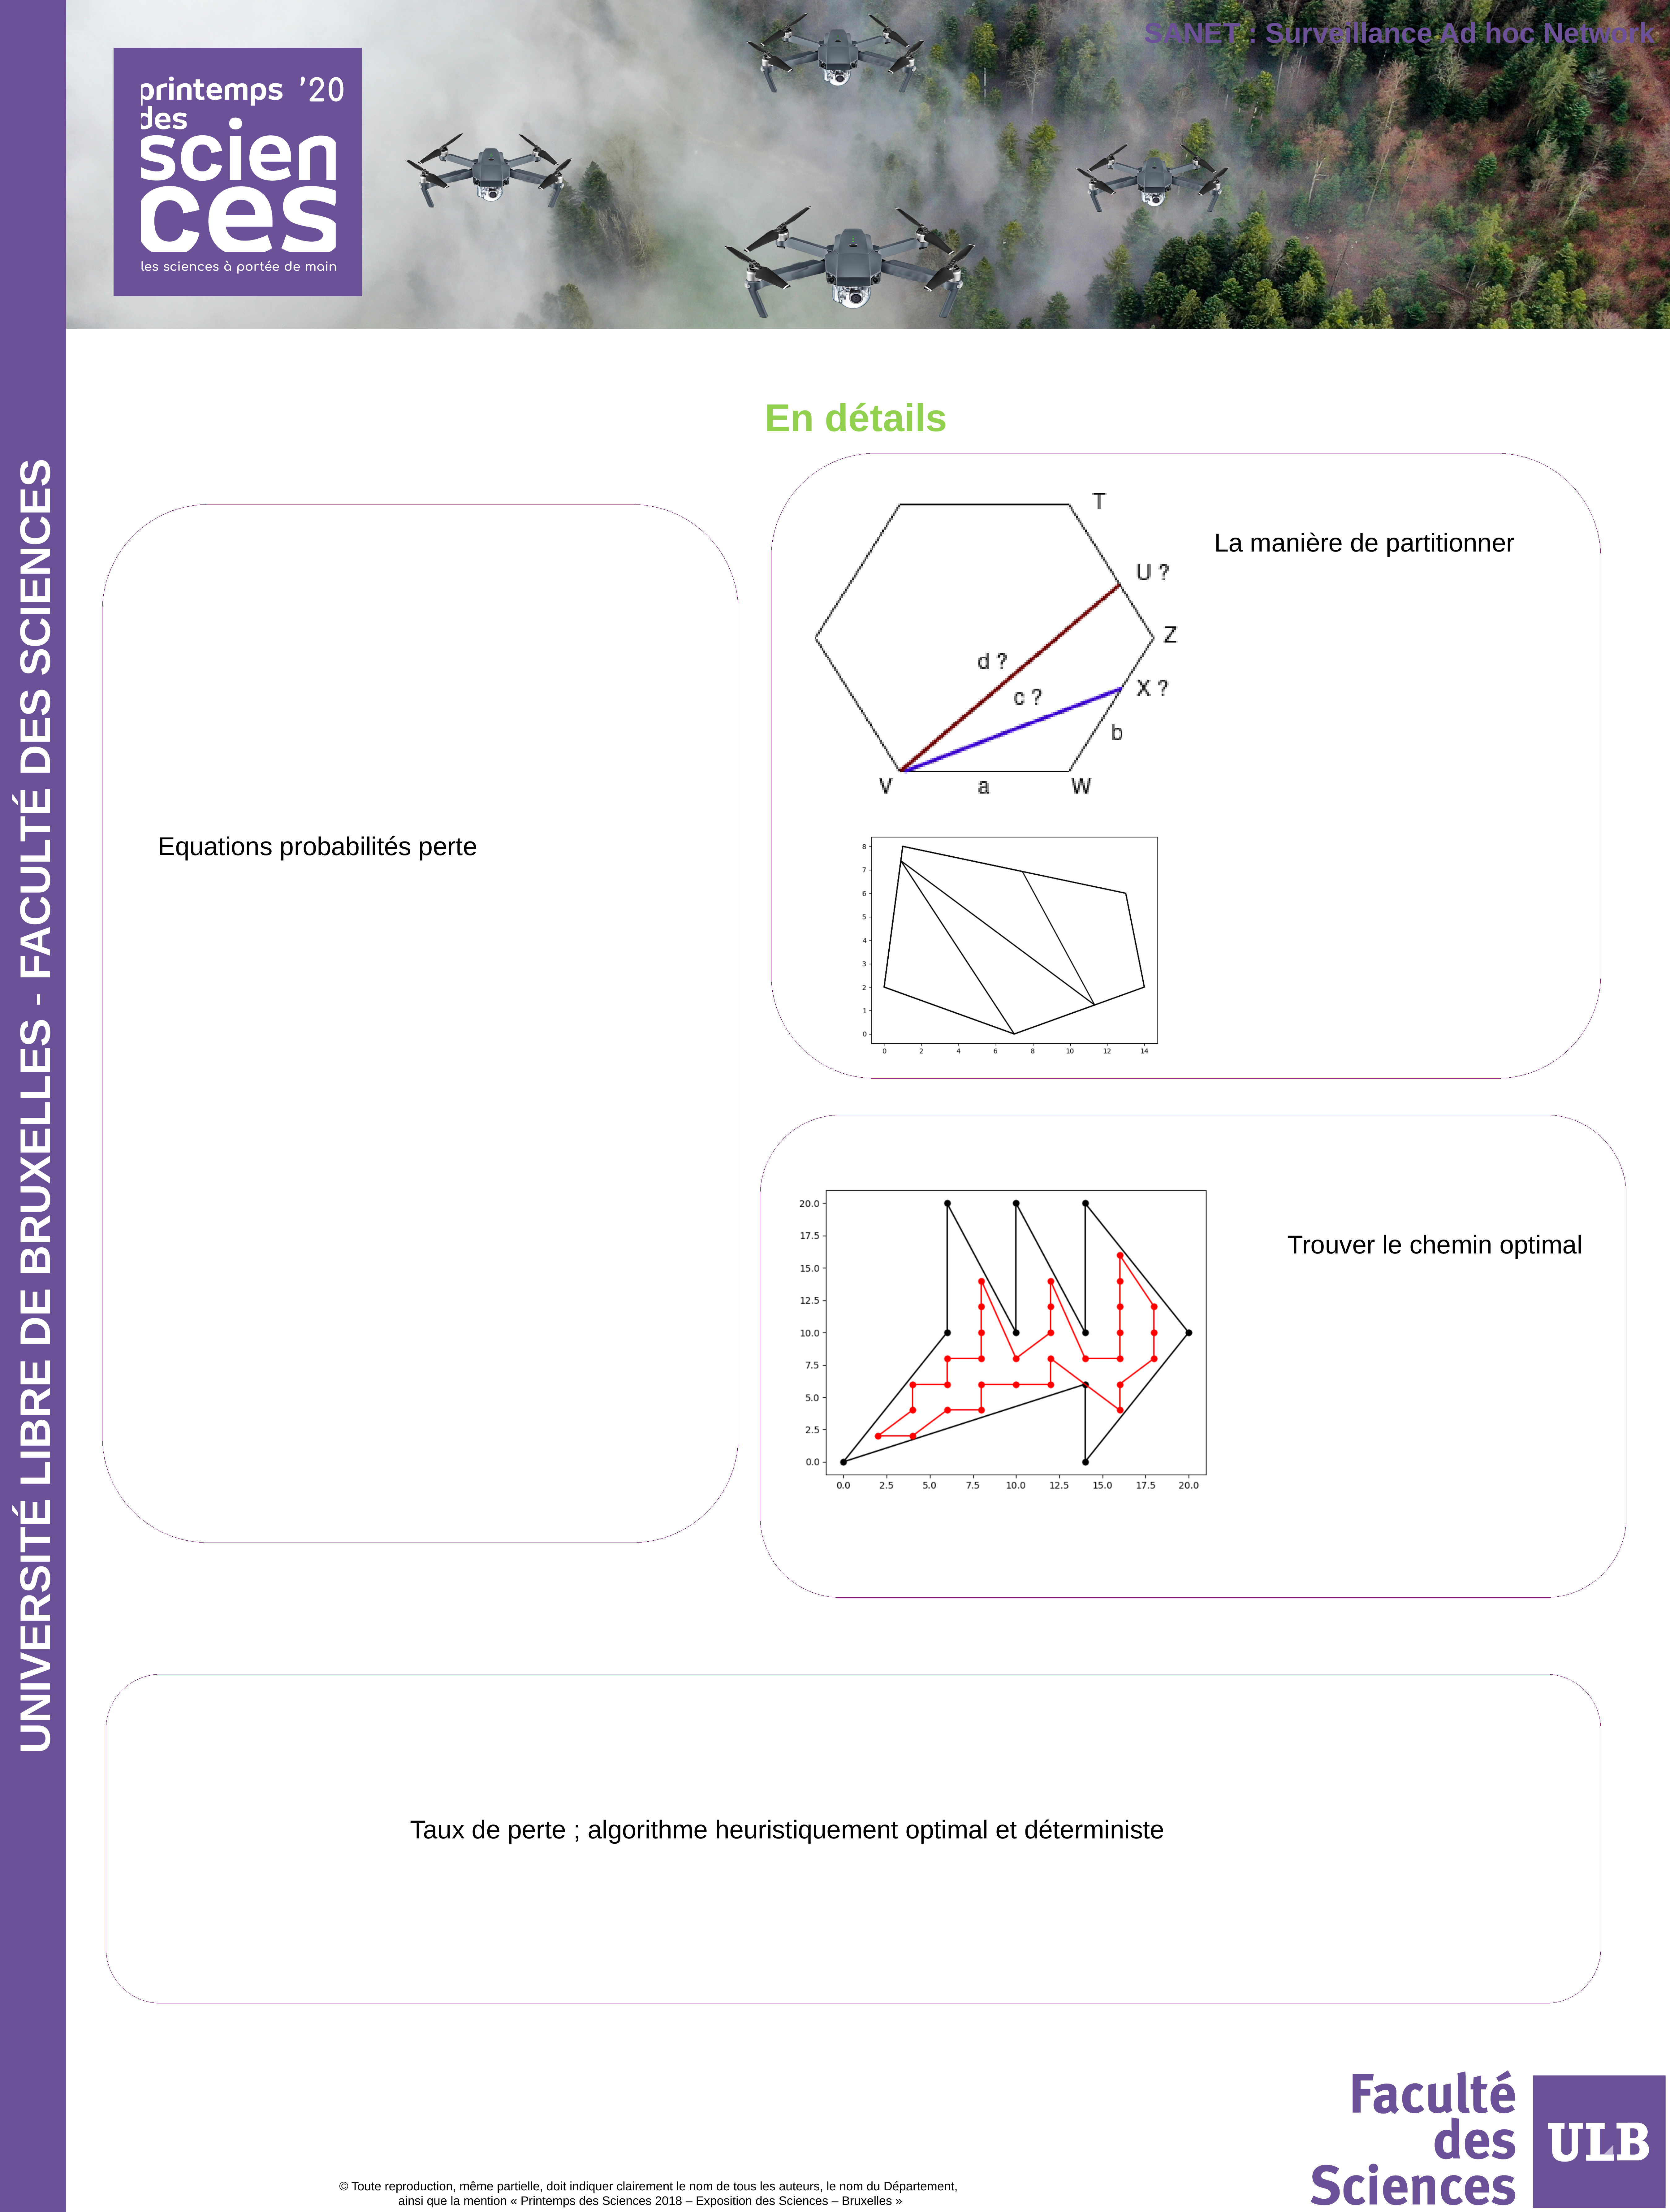

SANET : Surveillance Ad hoc Network
En détails
La manière de partitionner
Equations probabilités perte
UNIVERSITÉ LIBRE DE BRUXELLES - FACULTÉ DES SCIENCES
Trouver le chemin optimal
Taux de perte ; algorithme heuristiquement optimal et déterministe
© Toute reproduction, même partielle, doit indiquer clairement le nom de tous les auteurs, le nom du Département,
ainsi que la mention « Printemps des Sciences 2018 – Exposition des Sciences – Bruxelles »